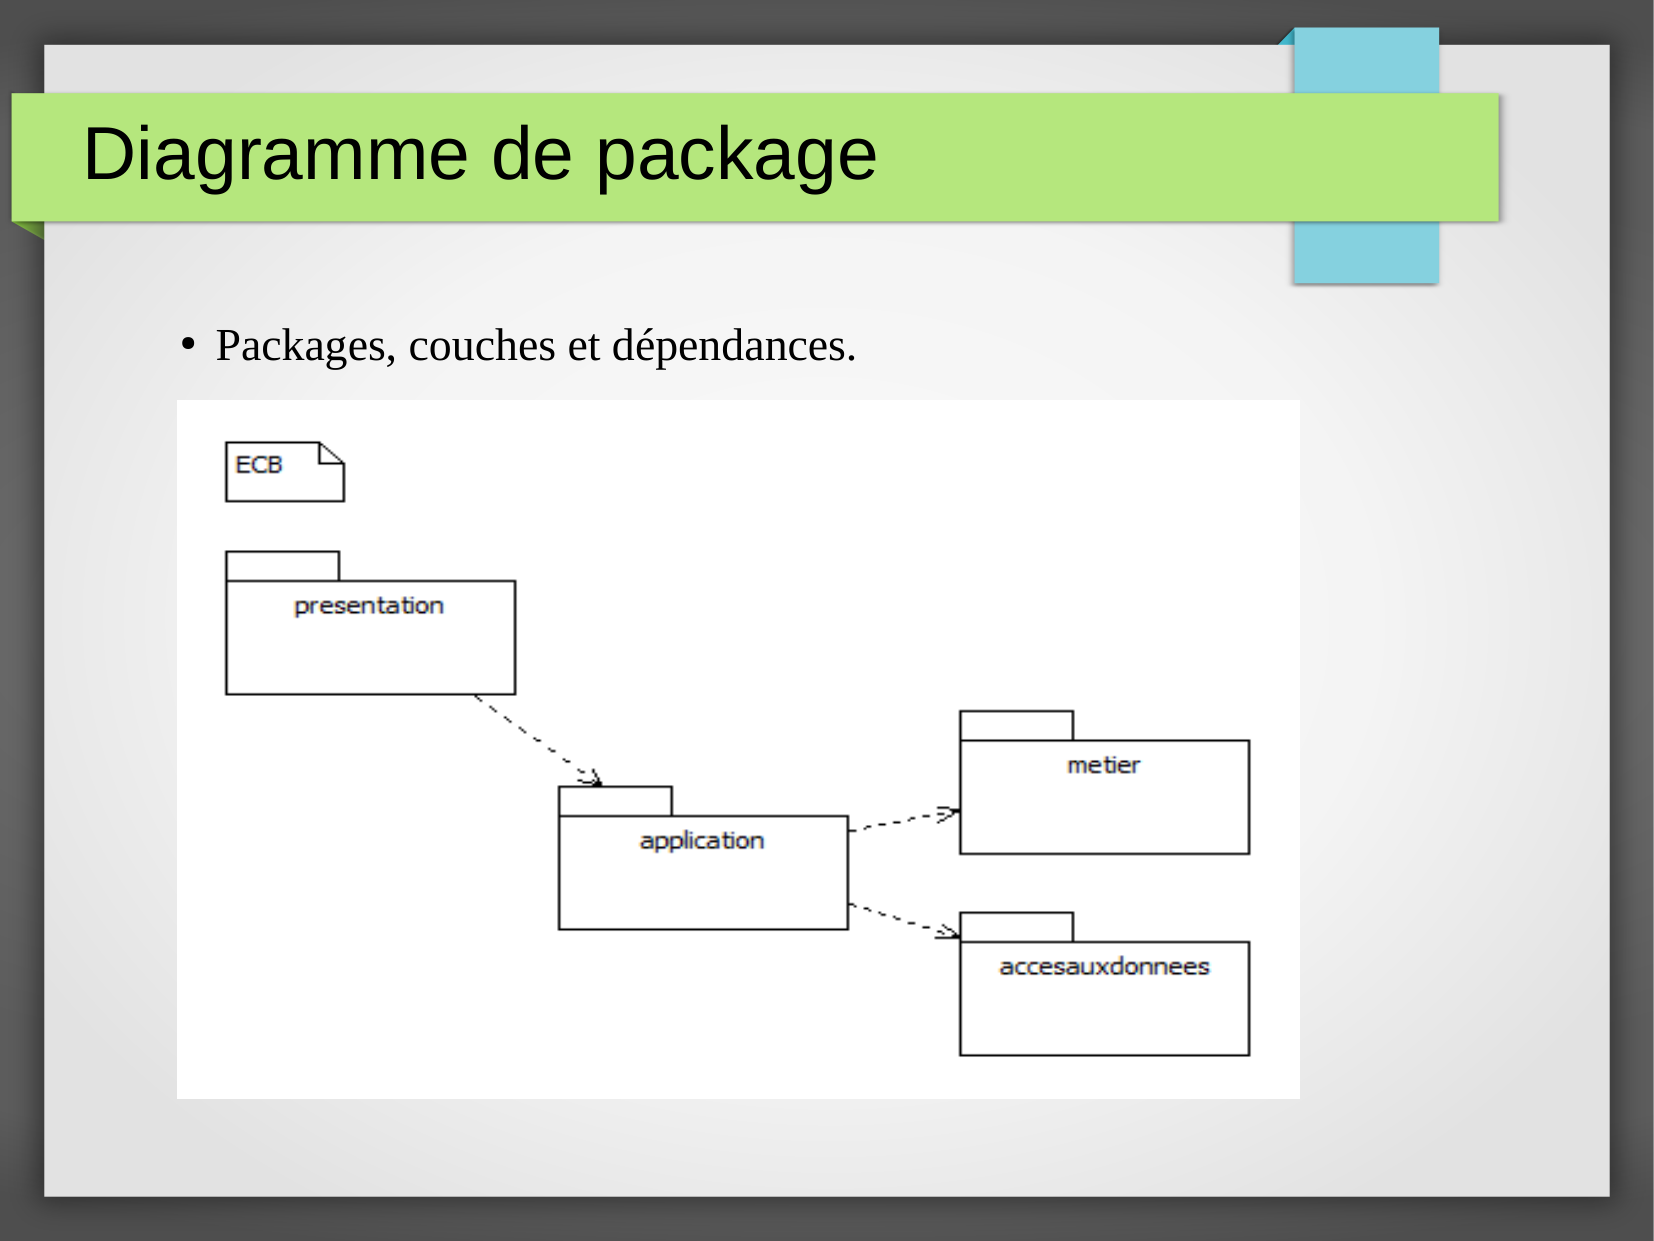

# Diagramme de package
Packages, couches et dépendances.